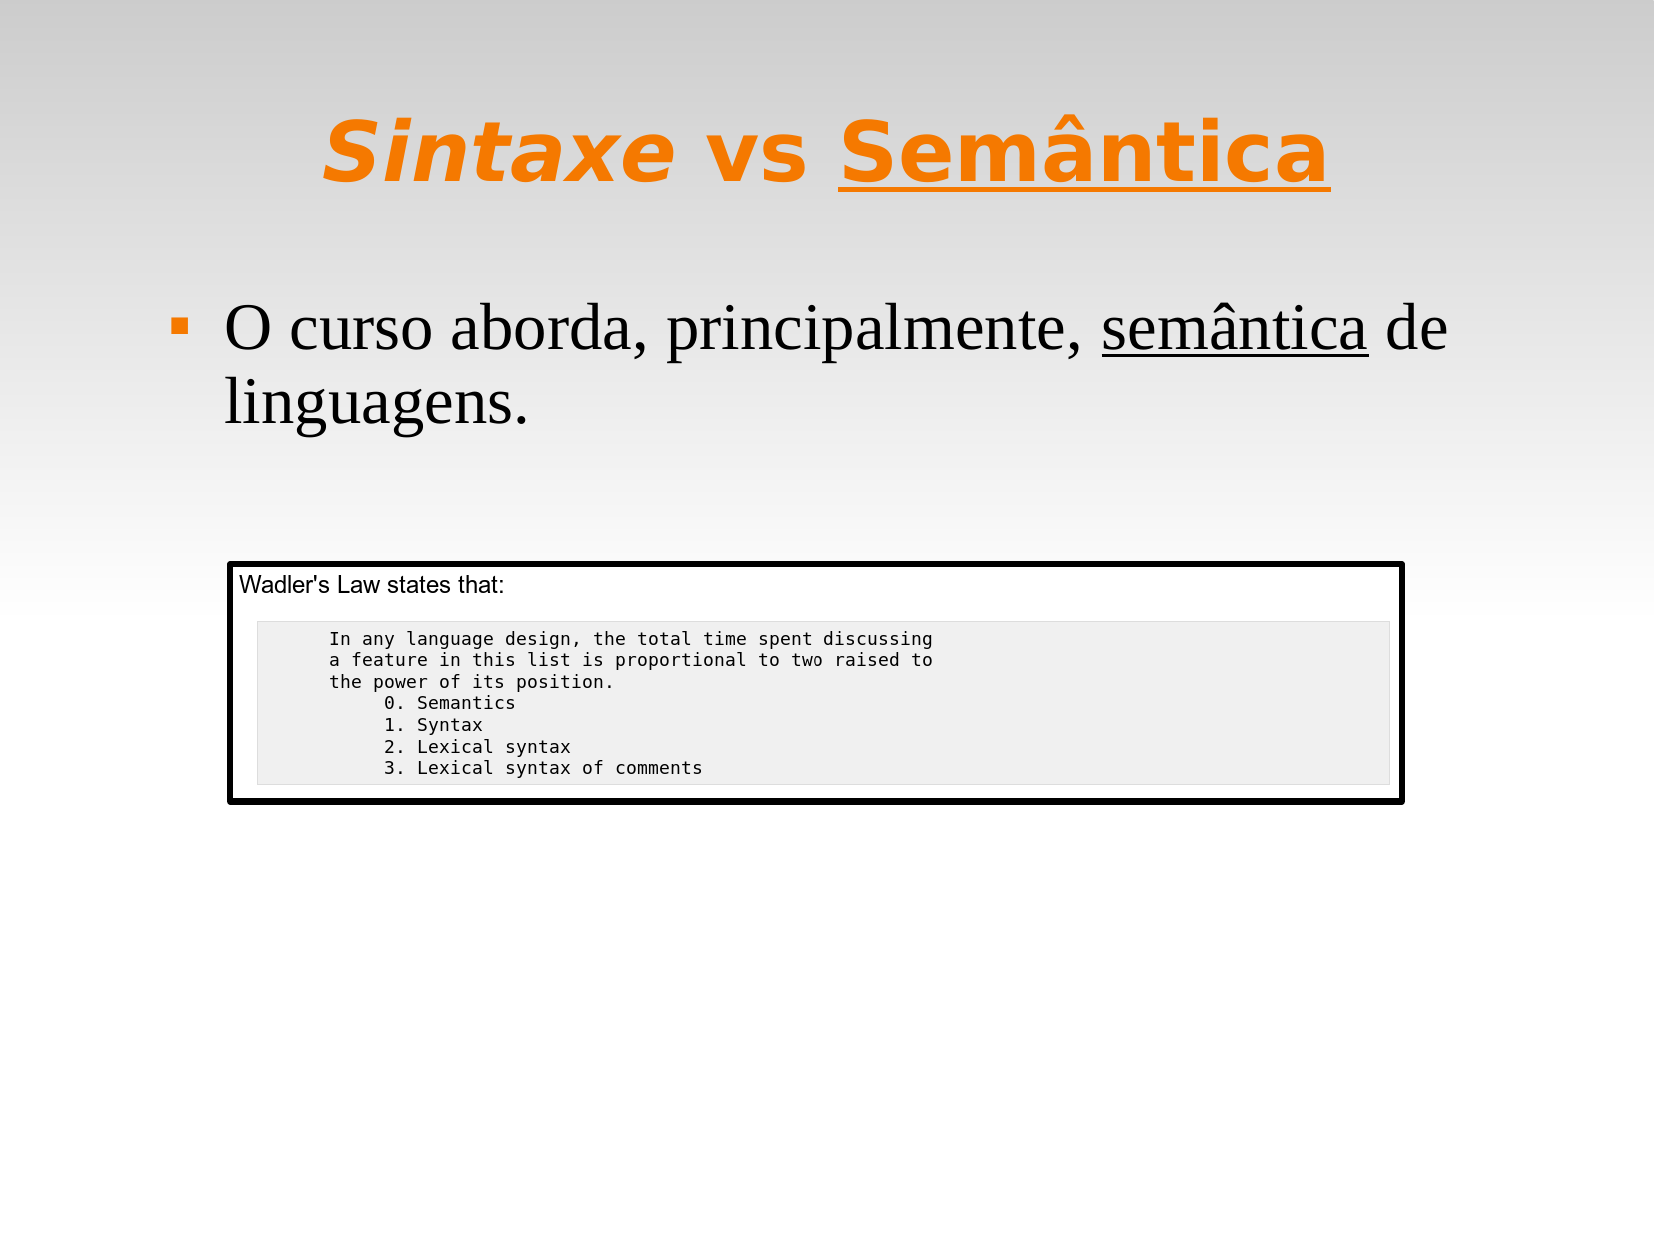

# Sintaxe vs Semântica
O curso aborda, principalmente, semântica de linguagens.